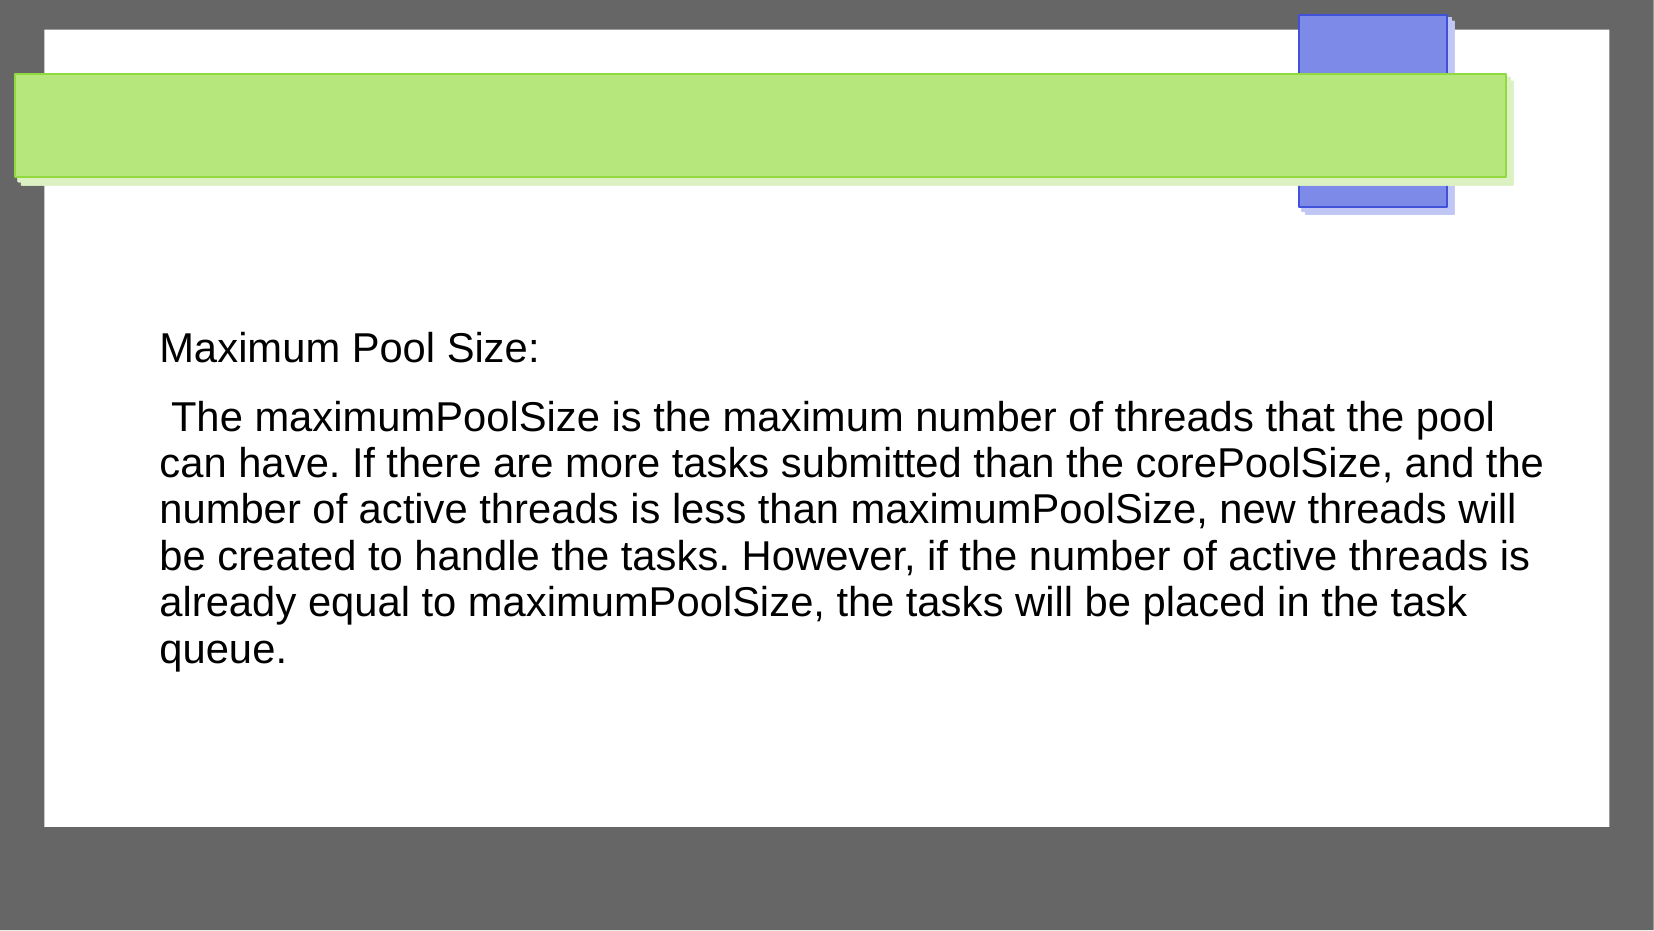

# Maximum Pool Size:
 The maximumPoolSize is the maximum number of threads that the pool can have. If there are more tasks submitted than the corePoolSize, and the number of active threads is less than maximumPoolSize, new threads will be created to handle the tasks. However, if the number of active threads is already equal to maximumPoolSize, the tasks will be placed in the task queue.